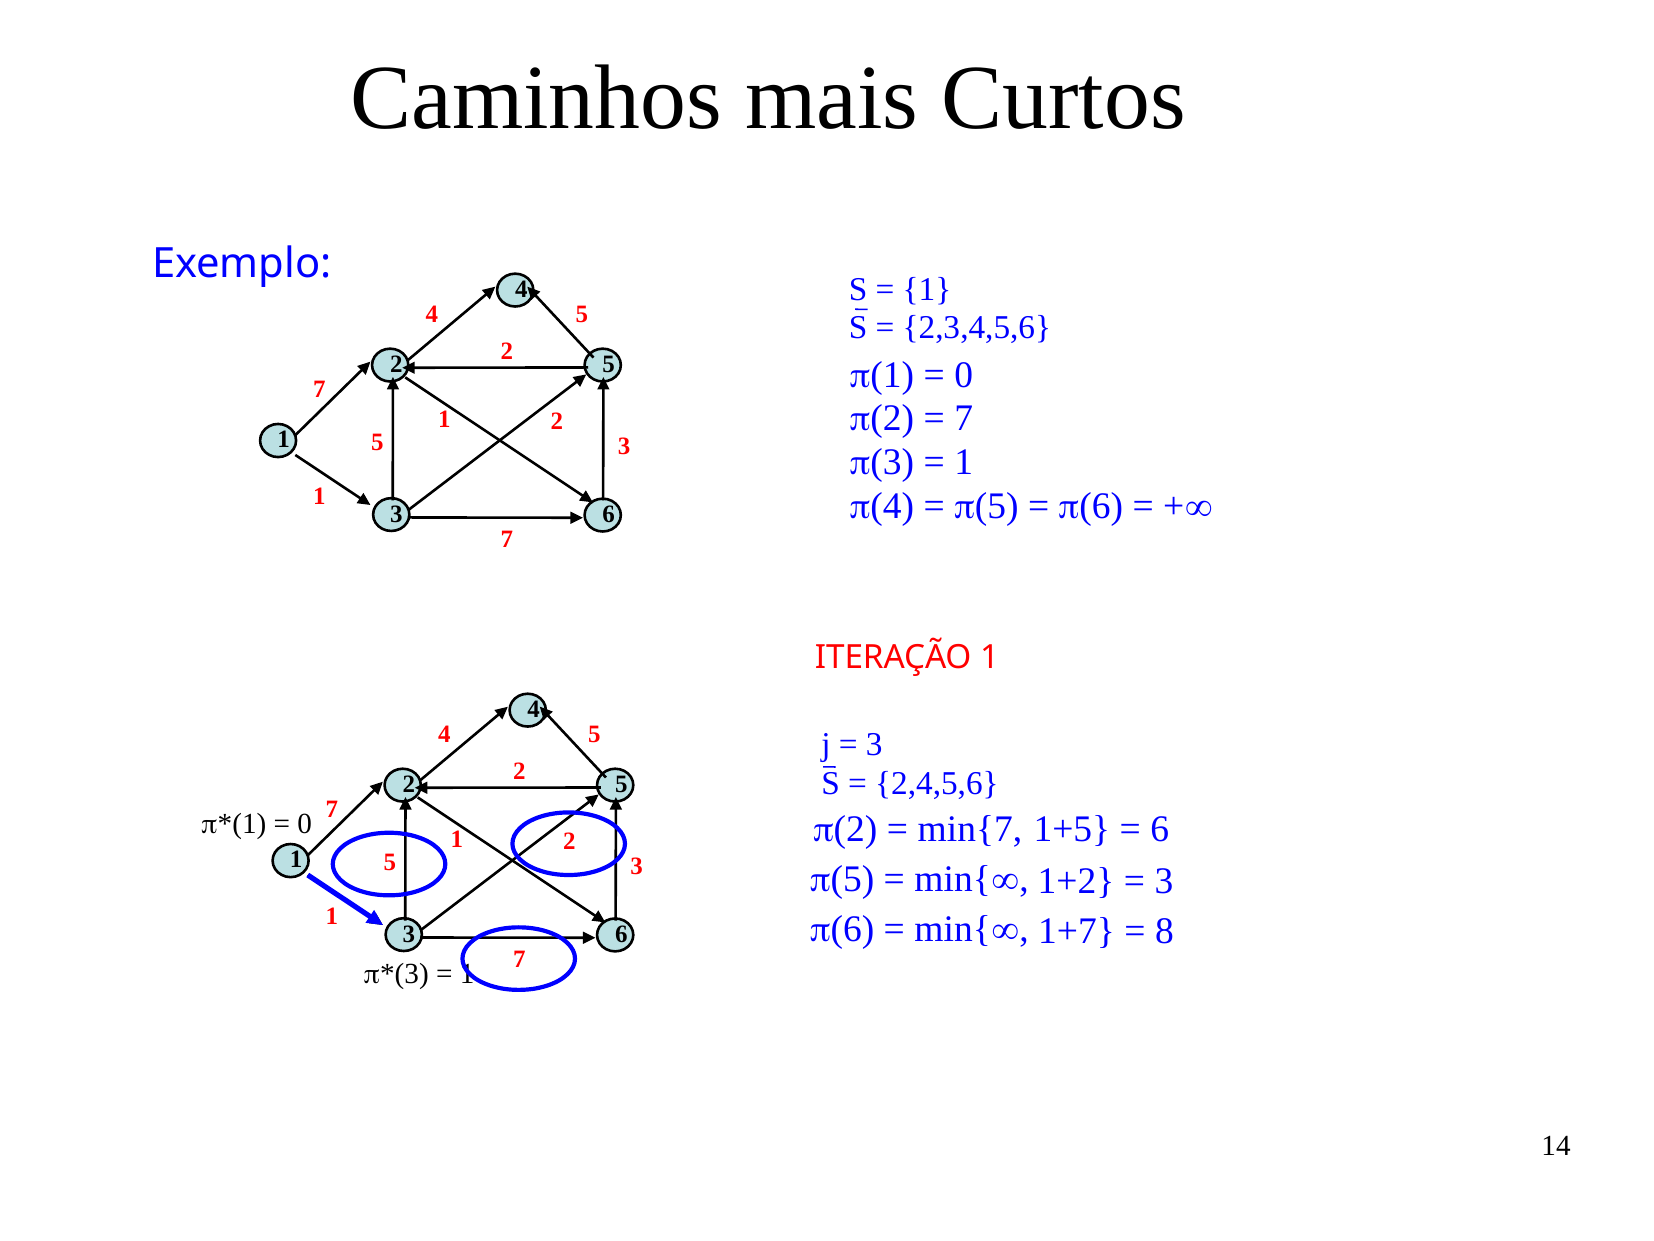

# Caminhos mais Curtos
Exemplo:
S = {1}
S = {2,3,4,5,6}
4
4
5
2
2
5
7
1
2
1
5
3
1
3
6
7
(1) = 0
(2) = 7
(3) = 1
(4) = (5) = (6) = +
ITERAÇÃO 1
4
4
5
2
2
5
7
1
2
1
5
3
1
3
6
7
*(1) = 0
*(3) = 1
j = 3
S = {2,4,5,6}
(2) = min{7,
1+5} = 6
(5) = min{,
1+2} = 3
(6) = min{,
1+7} = 8
14